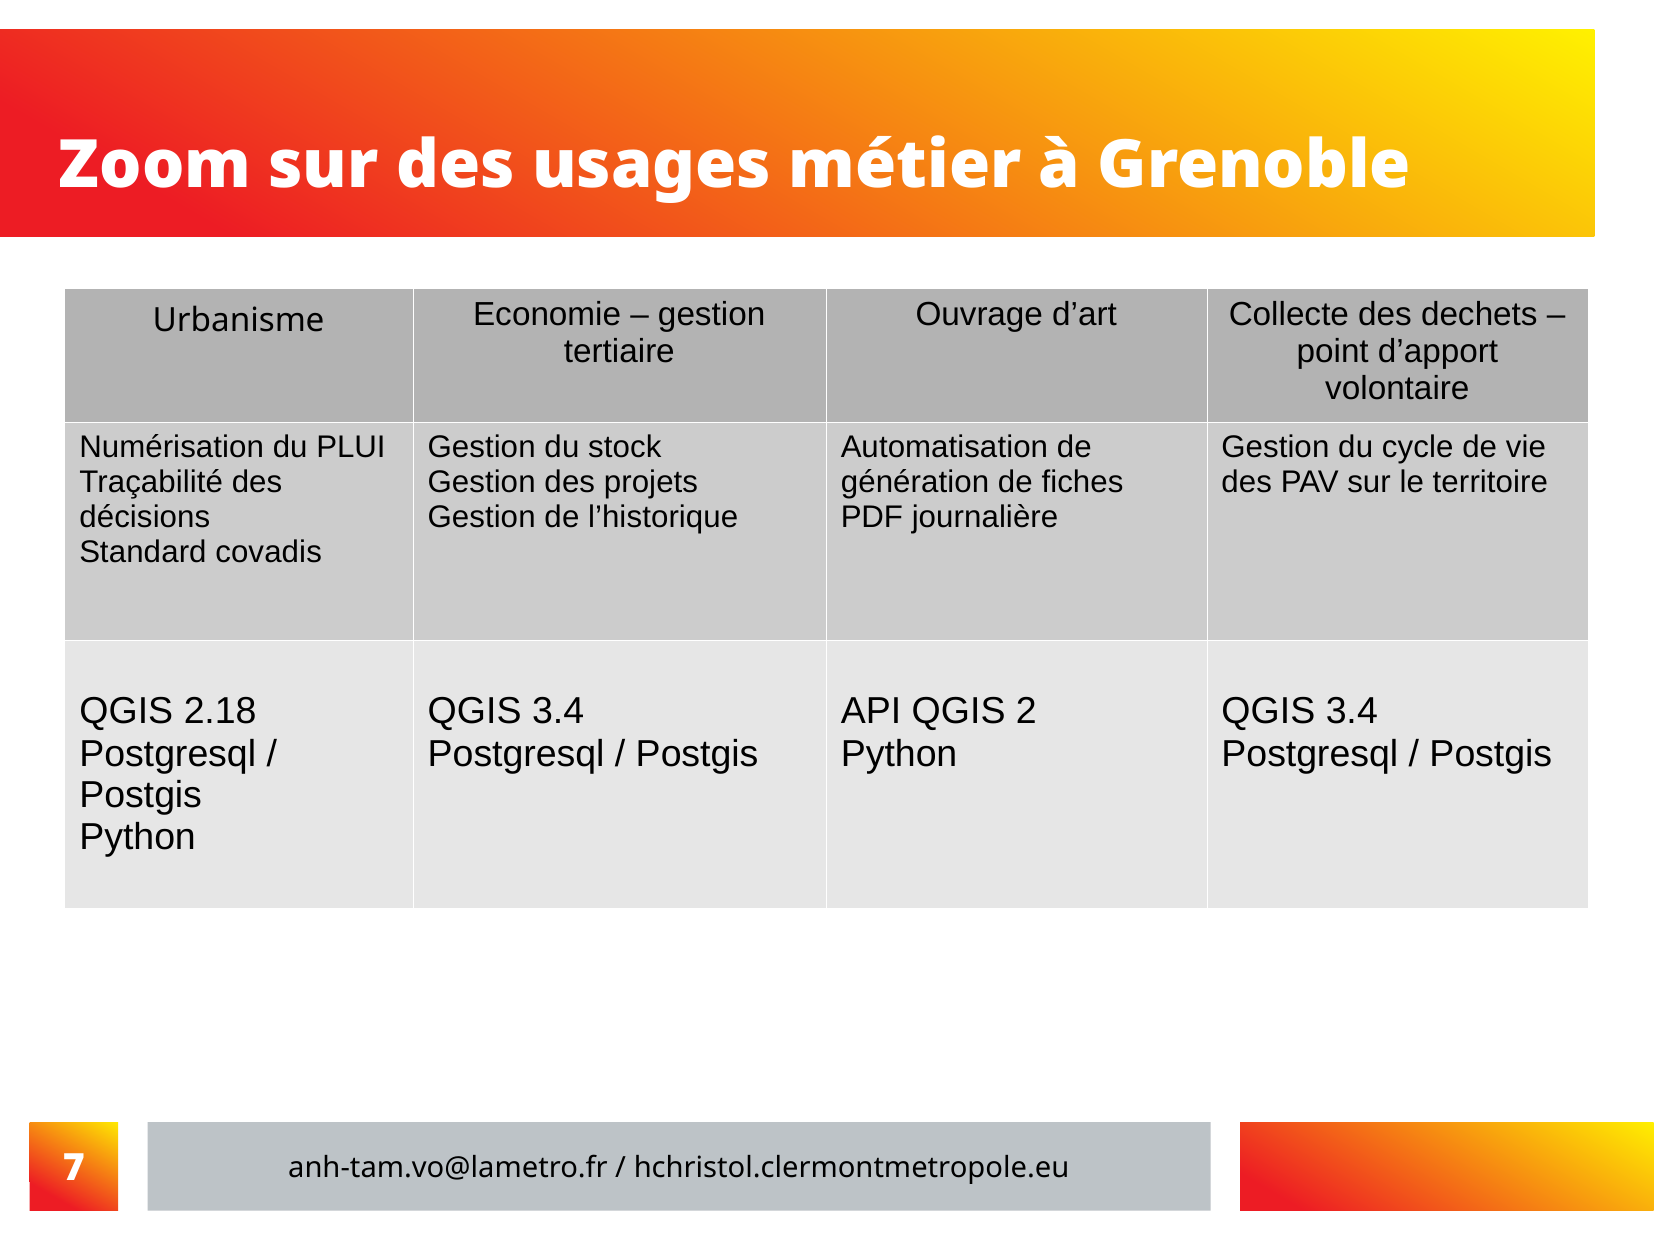

# Zoom sur des usages métier à Grenoble
| Urbanisme | Economie – gestion tertiaire | Ouvrage d’art | Collecte des dechets – point d’apport volontaire |
| --- | --- | --- | --- |
| Numérisation du PLUI Traçabilité des décisions Standard covadis | Gestion du stock Gestion des projets Gestion de l’historique | Automatisation de génération de fiches PDF journalière | Gestion du cycle de vie des PAV sur le territoire |
| QGIS 2.18 Postgresql / Postgis Python | QGIS 3.4 Postgresql / Postgis | API QGIS 2 Python | QGIS 3.4 Postgresql / Postgis |
7